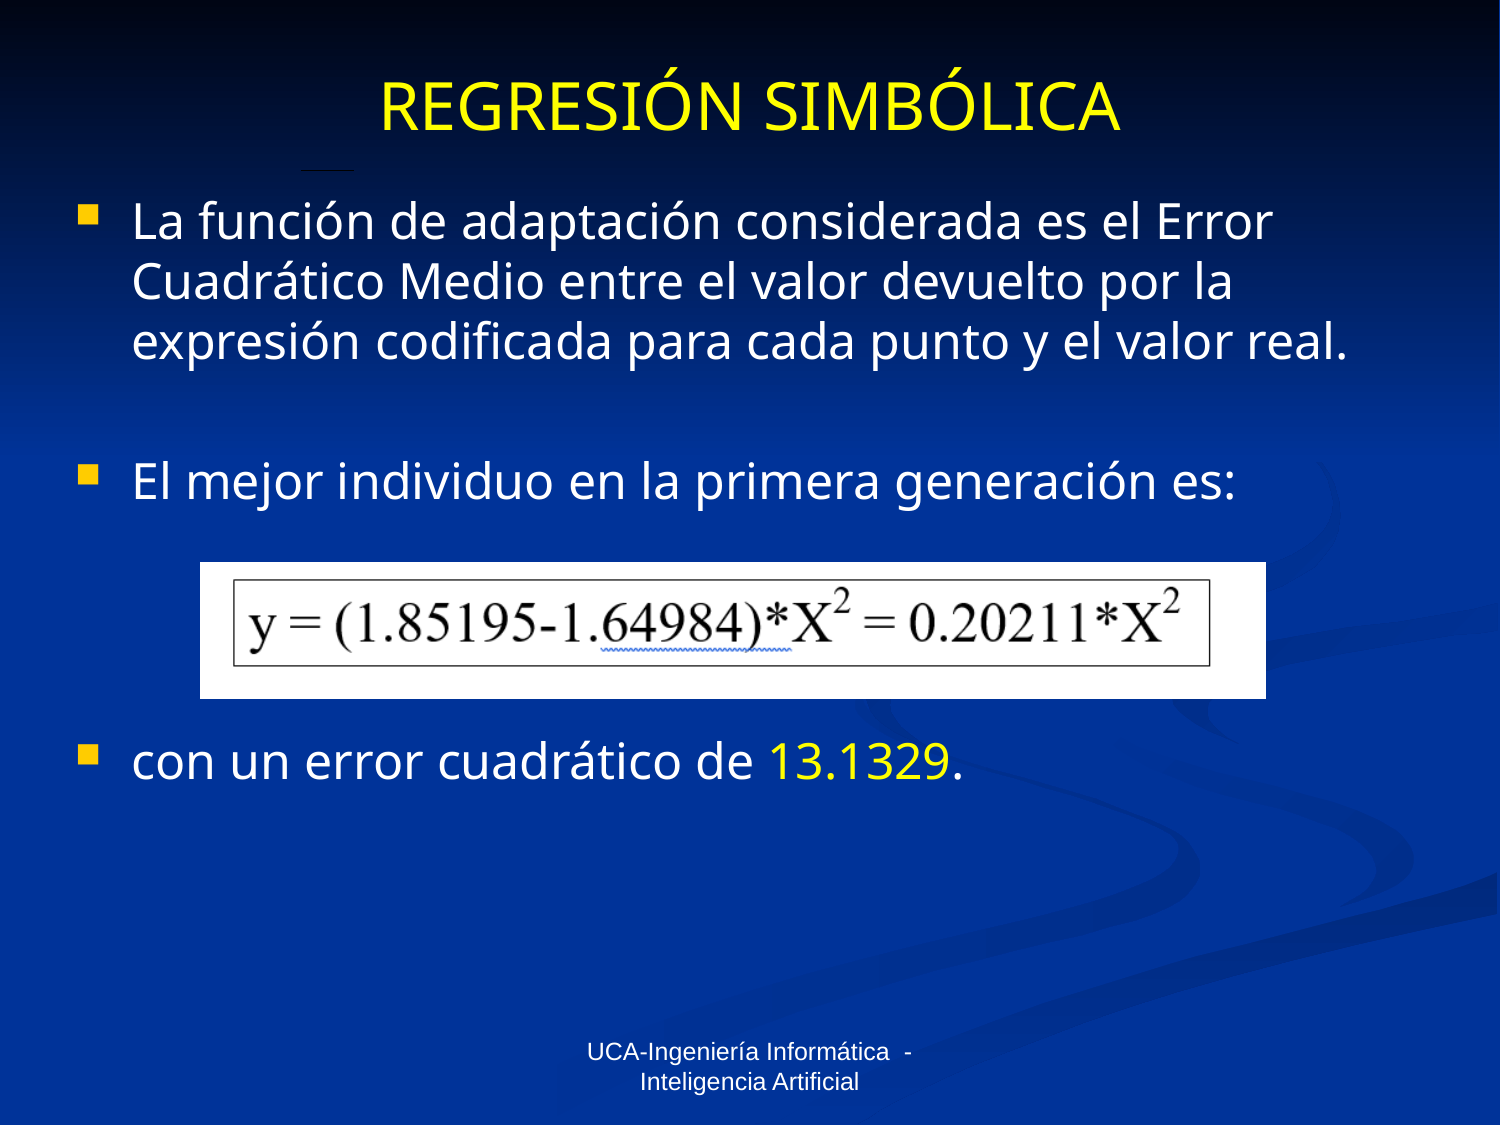

# REGRESIÓN SIMBÓLICA
La función de adaptación considerada es el Error Cuadrático Medio entre el valor devuelto por la expresión codificada para cada punto y el valor real.
El mejor individuo en la primera generación es:
con un error cuadrático de 13.1329.
UCA-Ingeniería Informática - Inteligencia Artificial